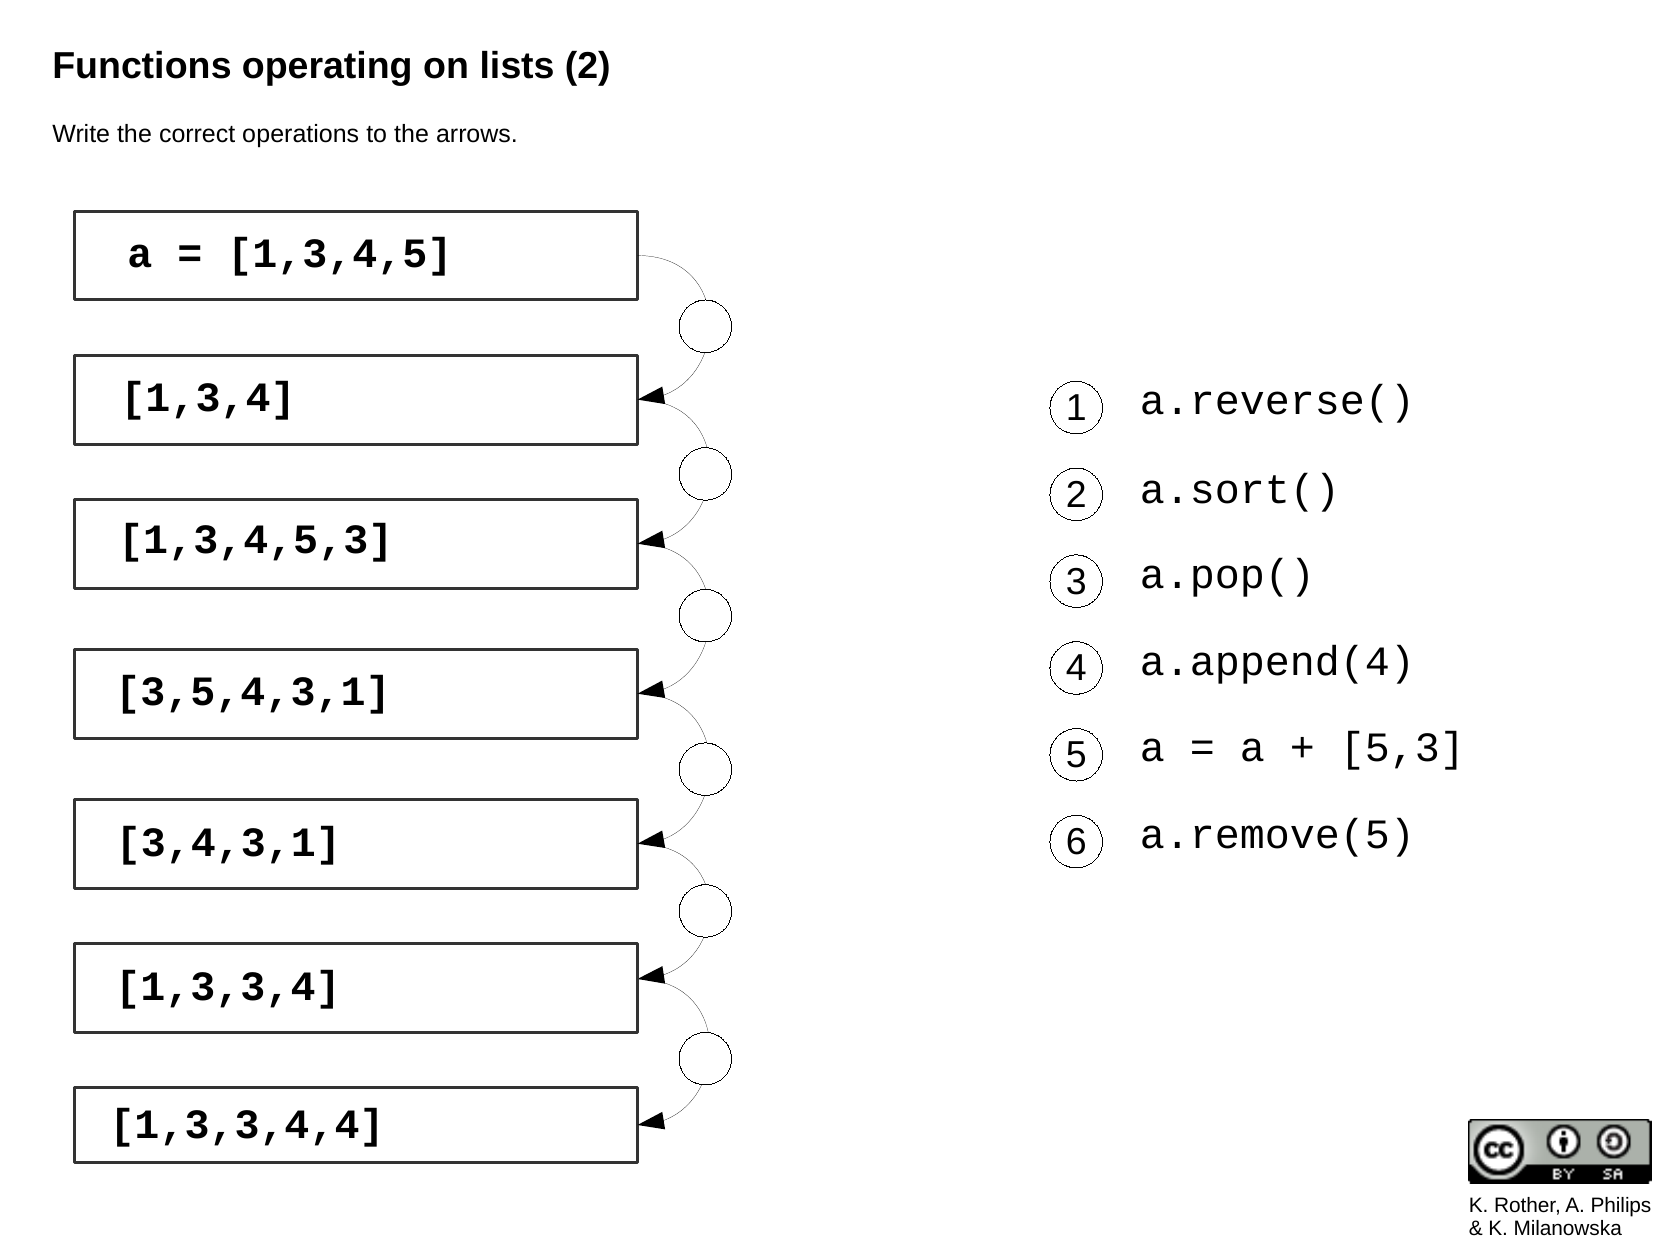

Functions operating on lists (2)
Write the correct operations to the arrows.
a = [1,3,4,5]
[1,3,4]
a.reverse()
1
a.sort()
2
[1,3,4,5,3]
a.pop()
3
a.append(4)
4
[3,5,4,3,1]
a = a + [5,3]
5
a.remove(5)
[3,4,3,1]
6
[1,3,3,4]
[1,3,3,4,4]